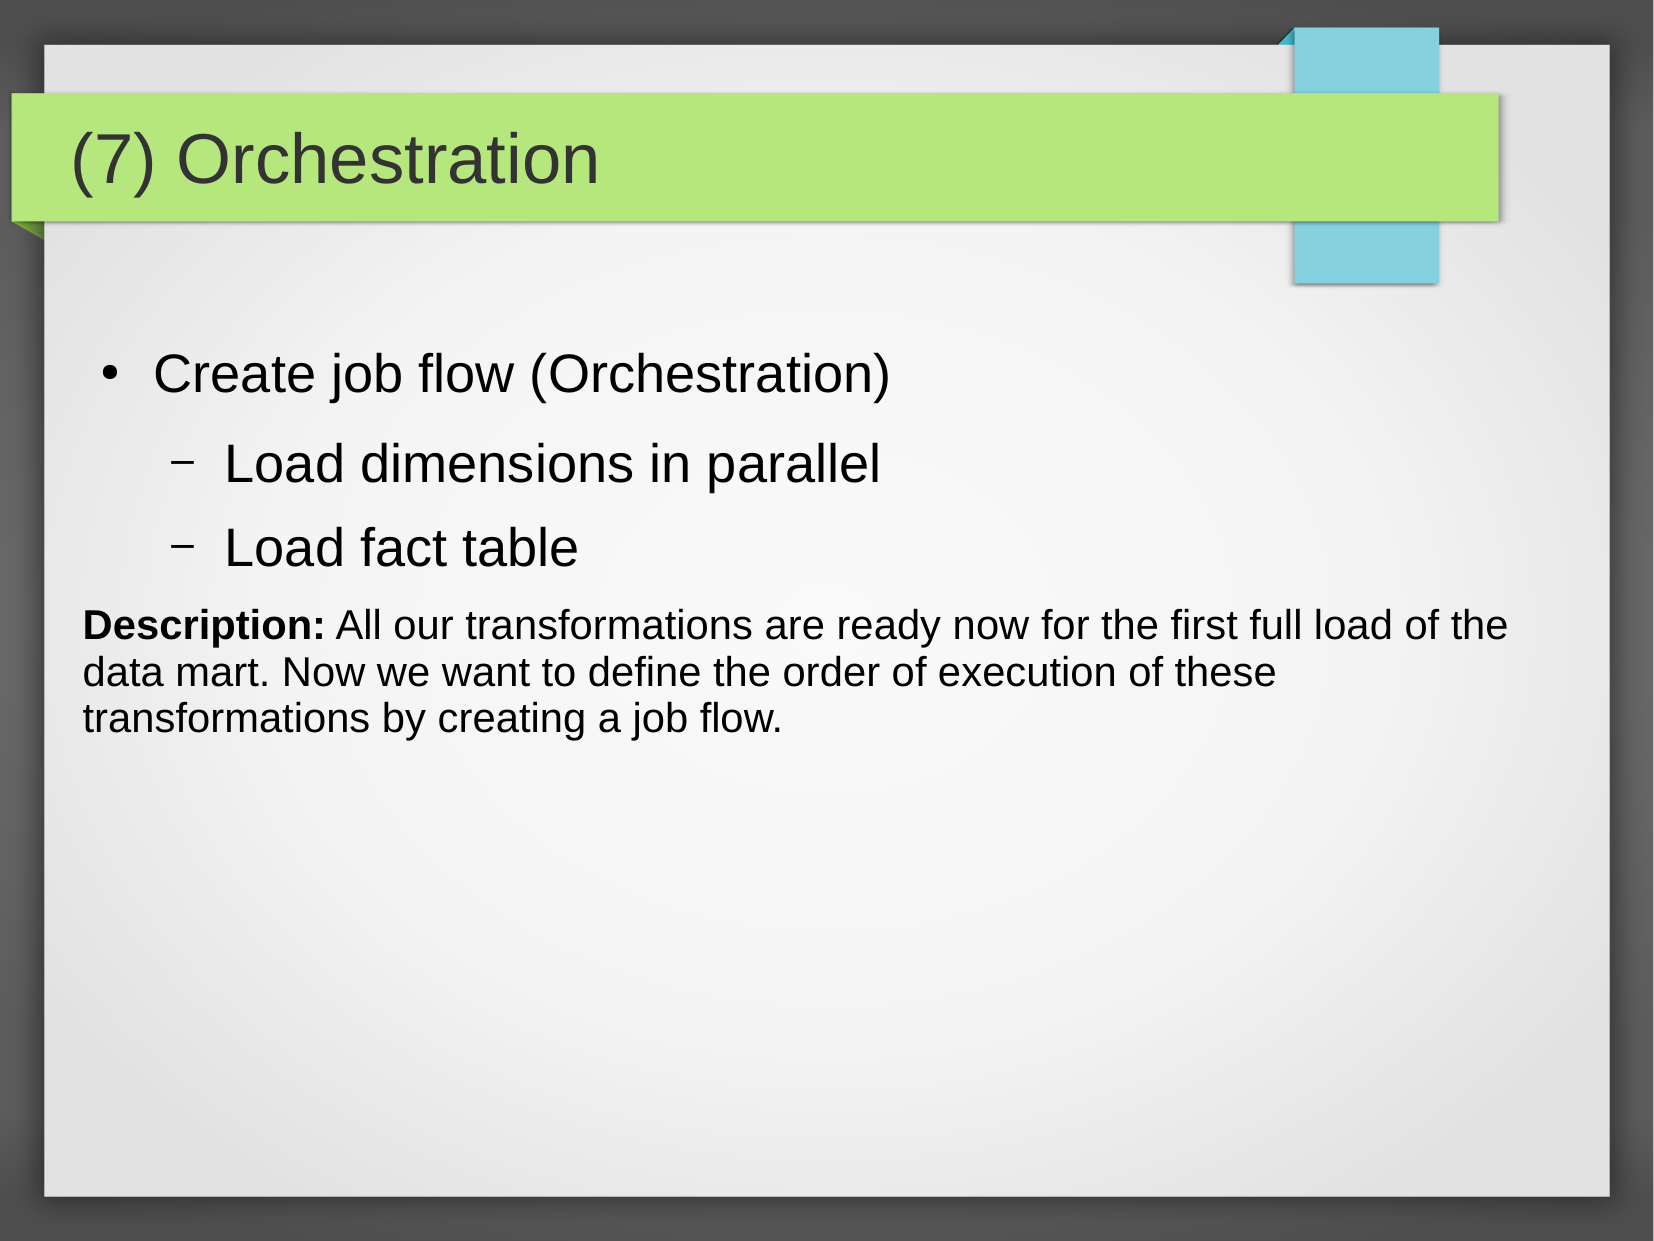

# (7) Orchestration
Create job flow (Orchestration)
Load dimensions in parallel
Load fact table
Description: All our transformations are ready now for the first full load of the data mart. Now we want to define the order of execution of these transformations by creating a job flow.